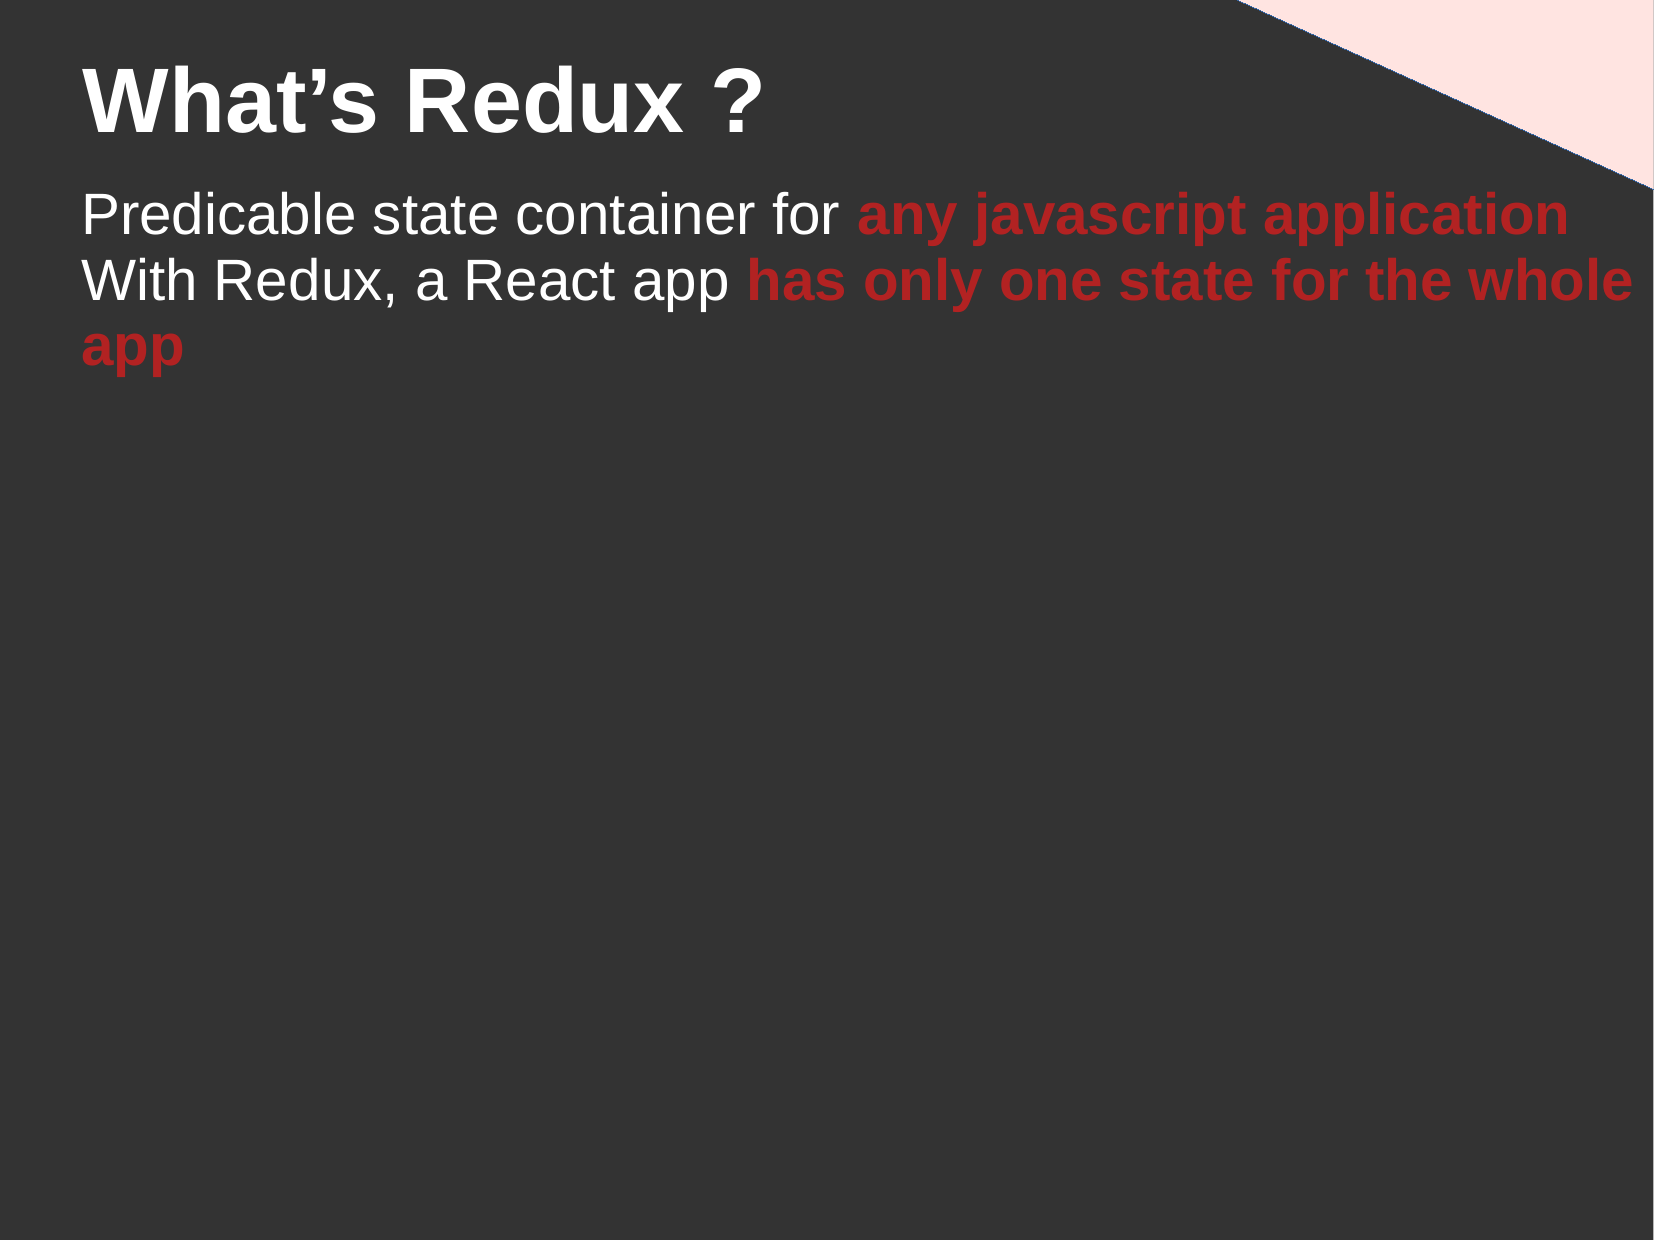

# What’s Redux ?
Predicable state container for any javascript application
With Redux, a React app has only one state for the whole app